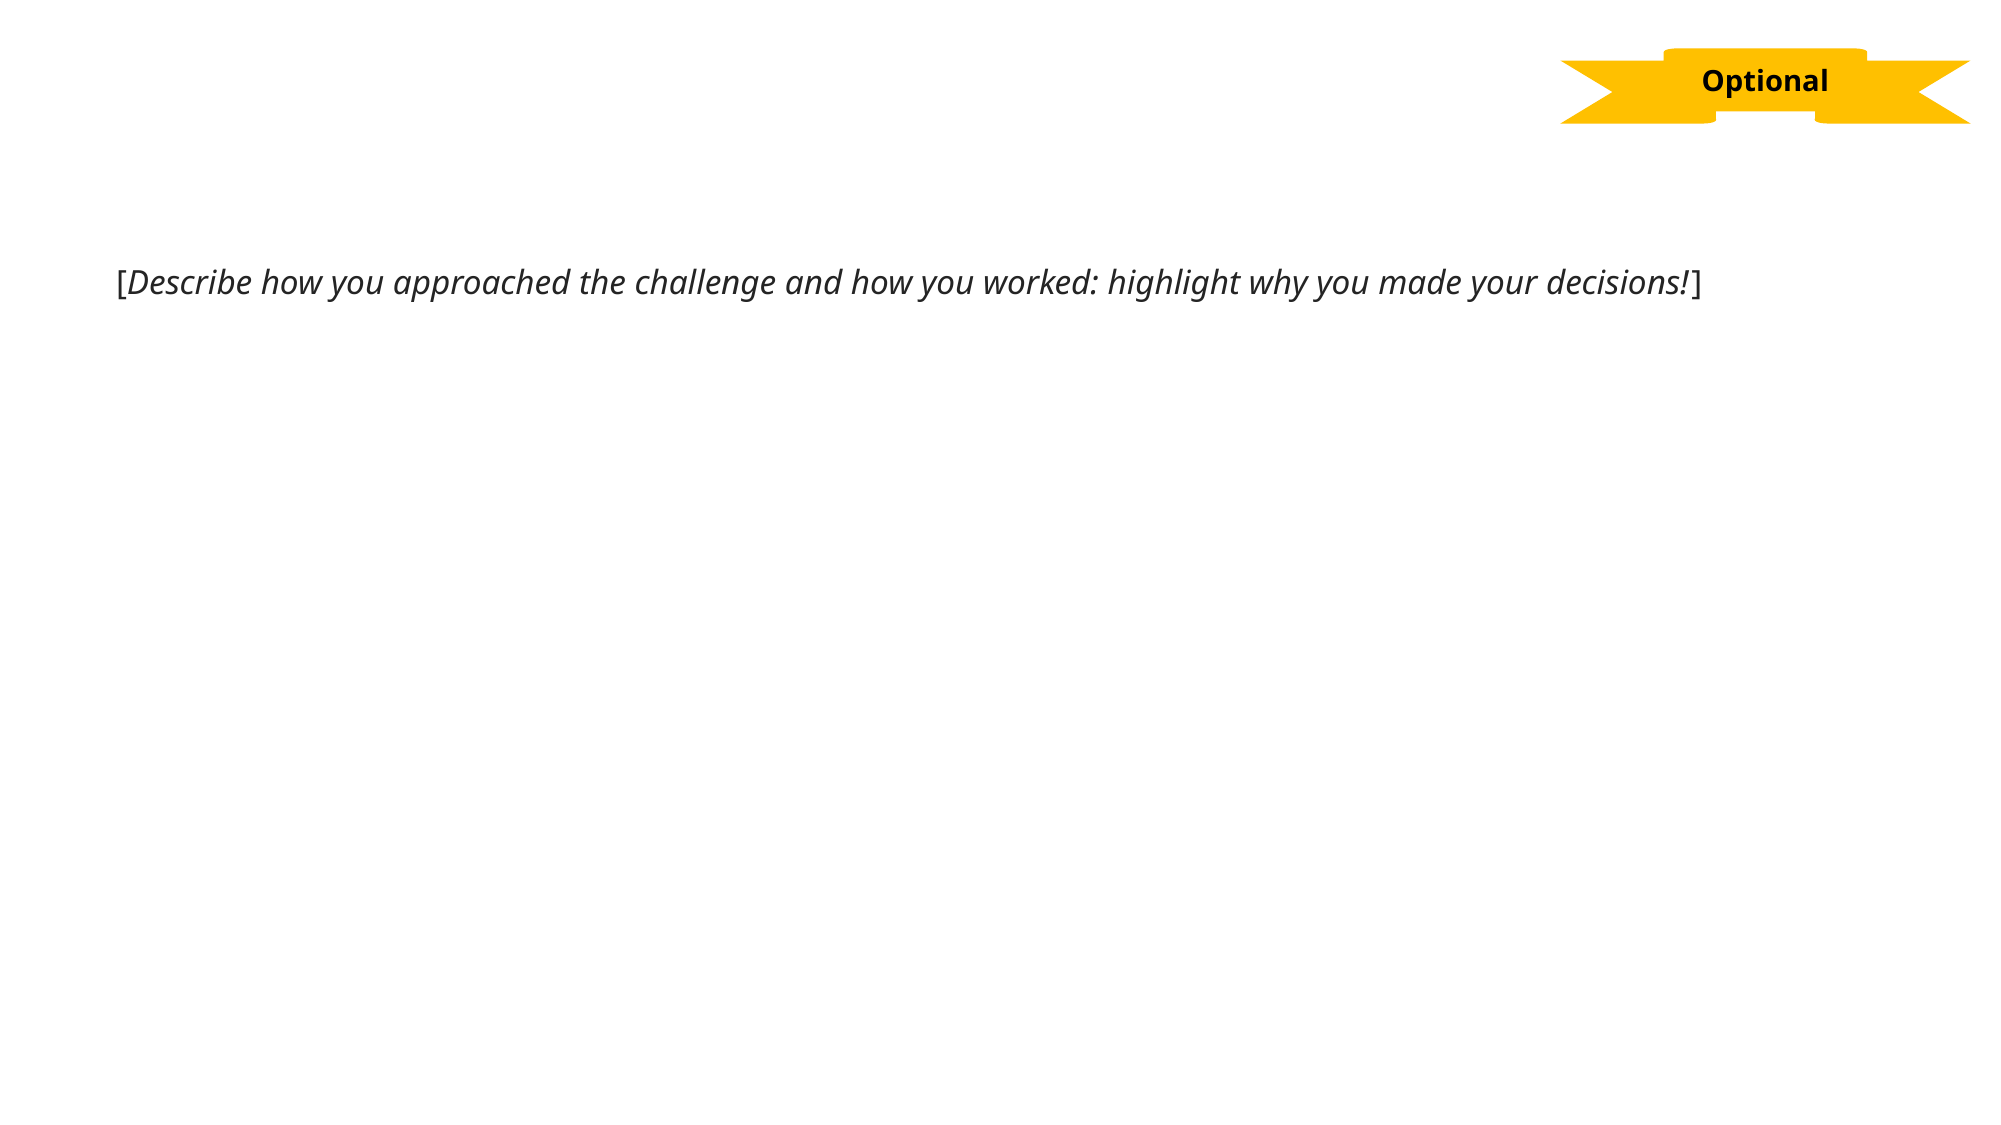

The "chain of thoughts"
Optional
[Describe how you approached the challenge and how you worked: highlight why you made your decisions!]